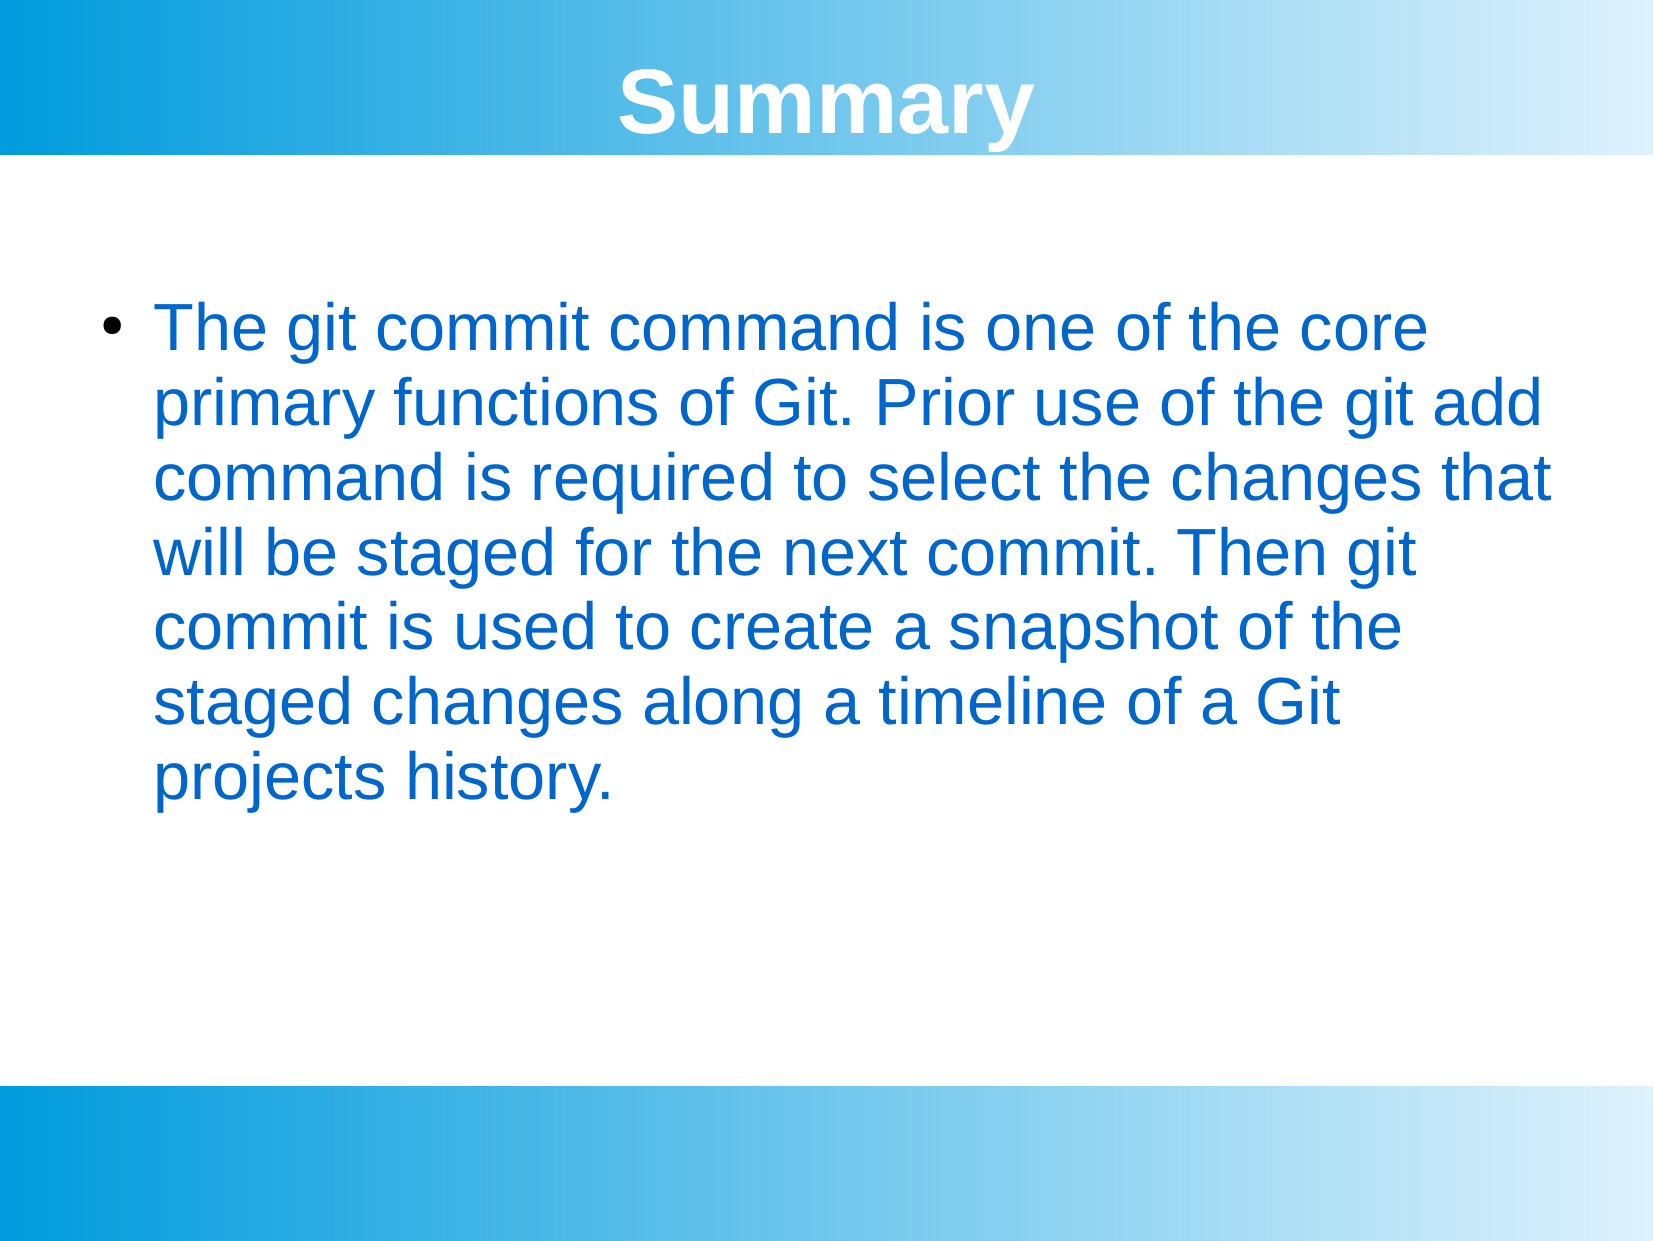

# Summary
The git commit command is one of the core primary functions of Git. Prior use of the git add command is required to select the changes that will be staged for the next commit. Then git commit is used to create a snapshot of the staged changes along a timeline of a Git projects history.